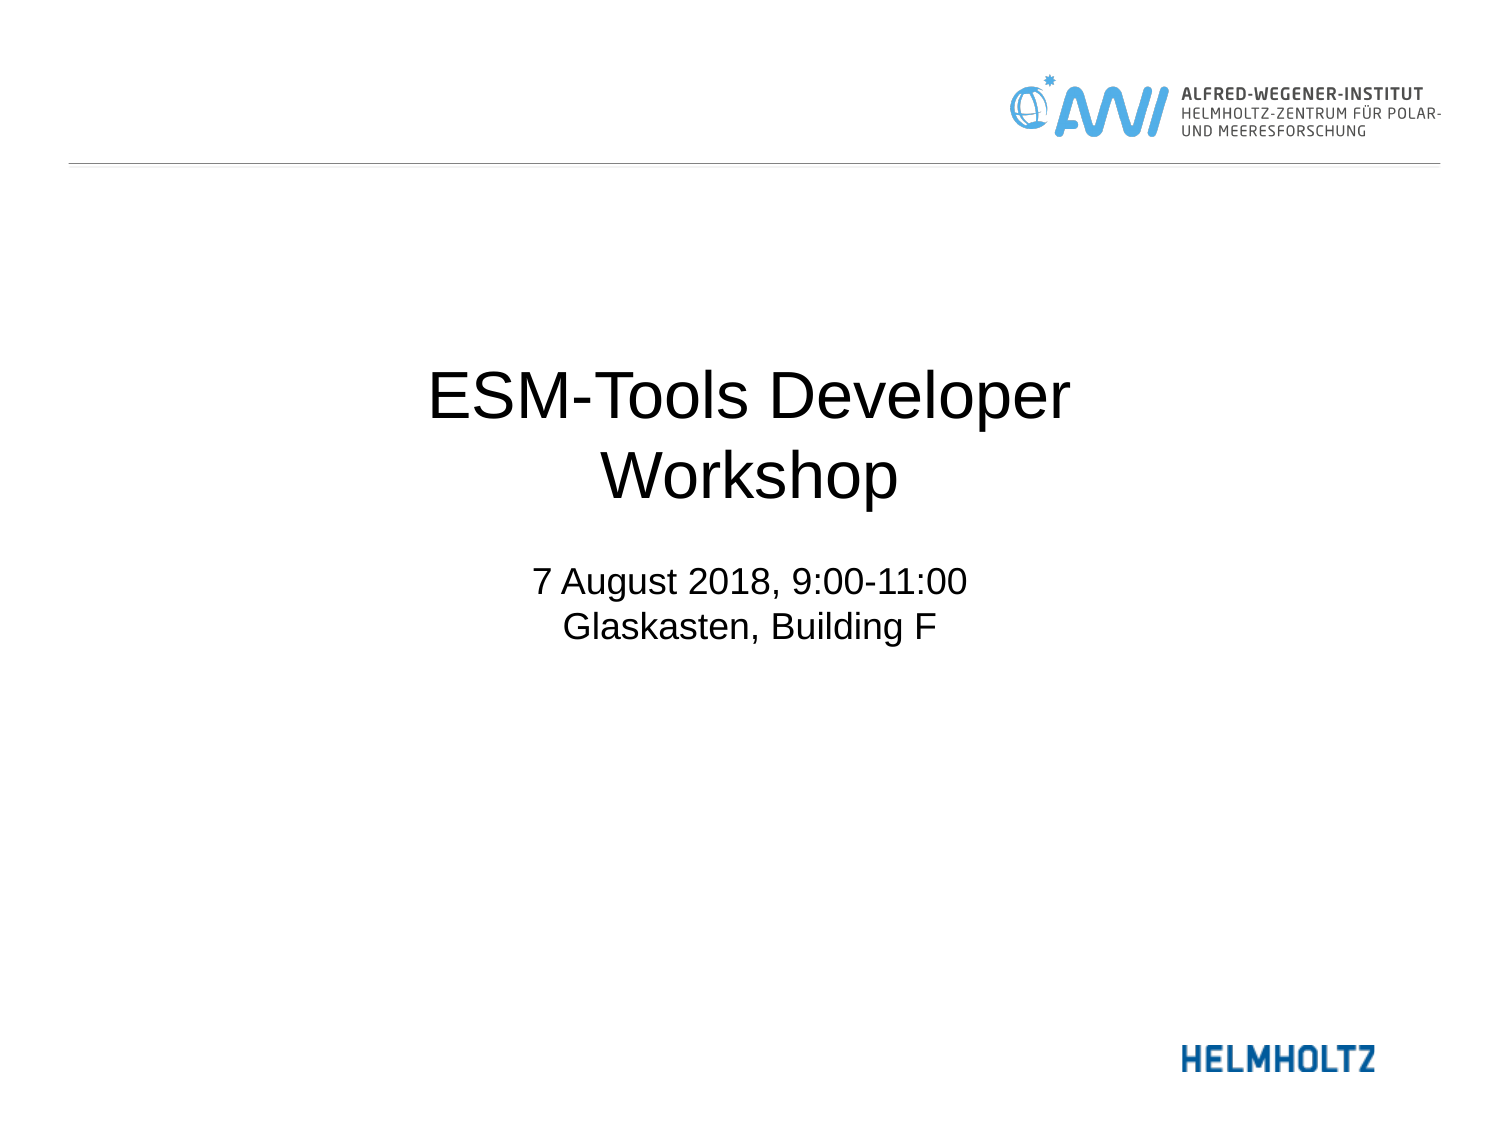

ESM-Tools Developer Workshop
7 August 2018, 9:00-11:00
Glaskasten, Building F